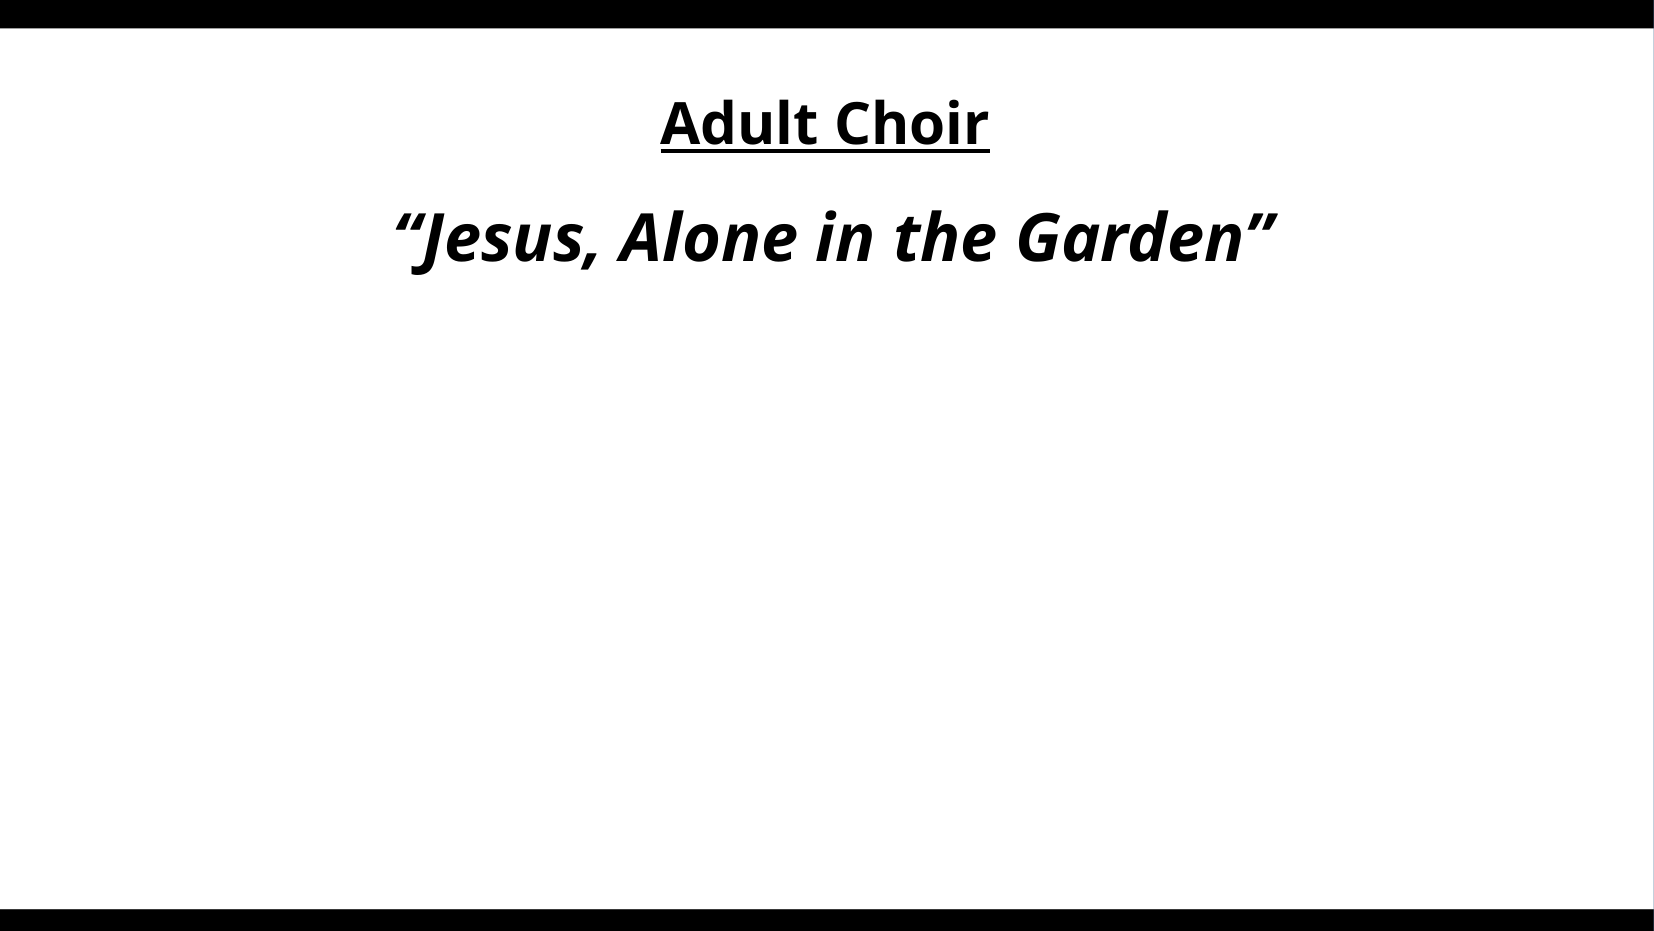

Adult Choir
 “Jesus, Alone in the Garden”